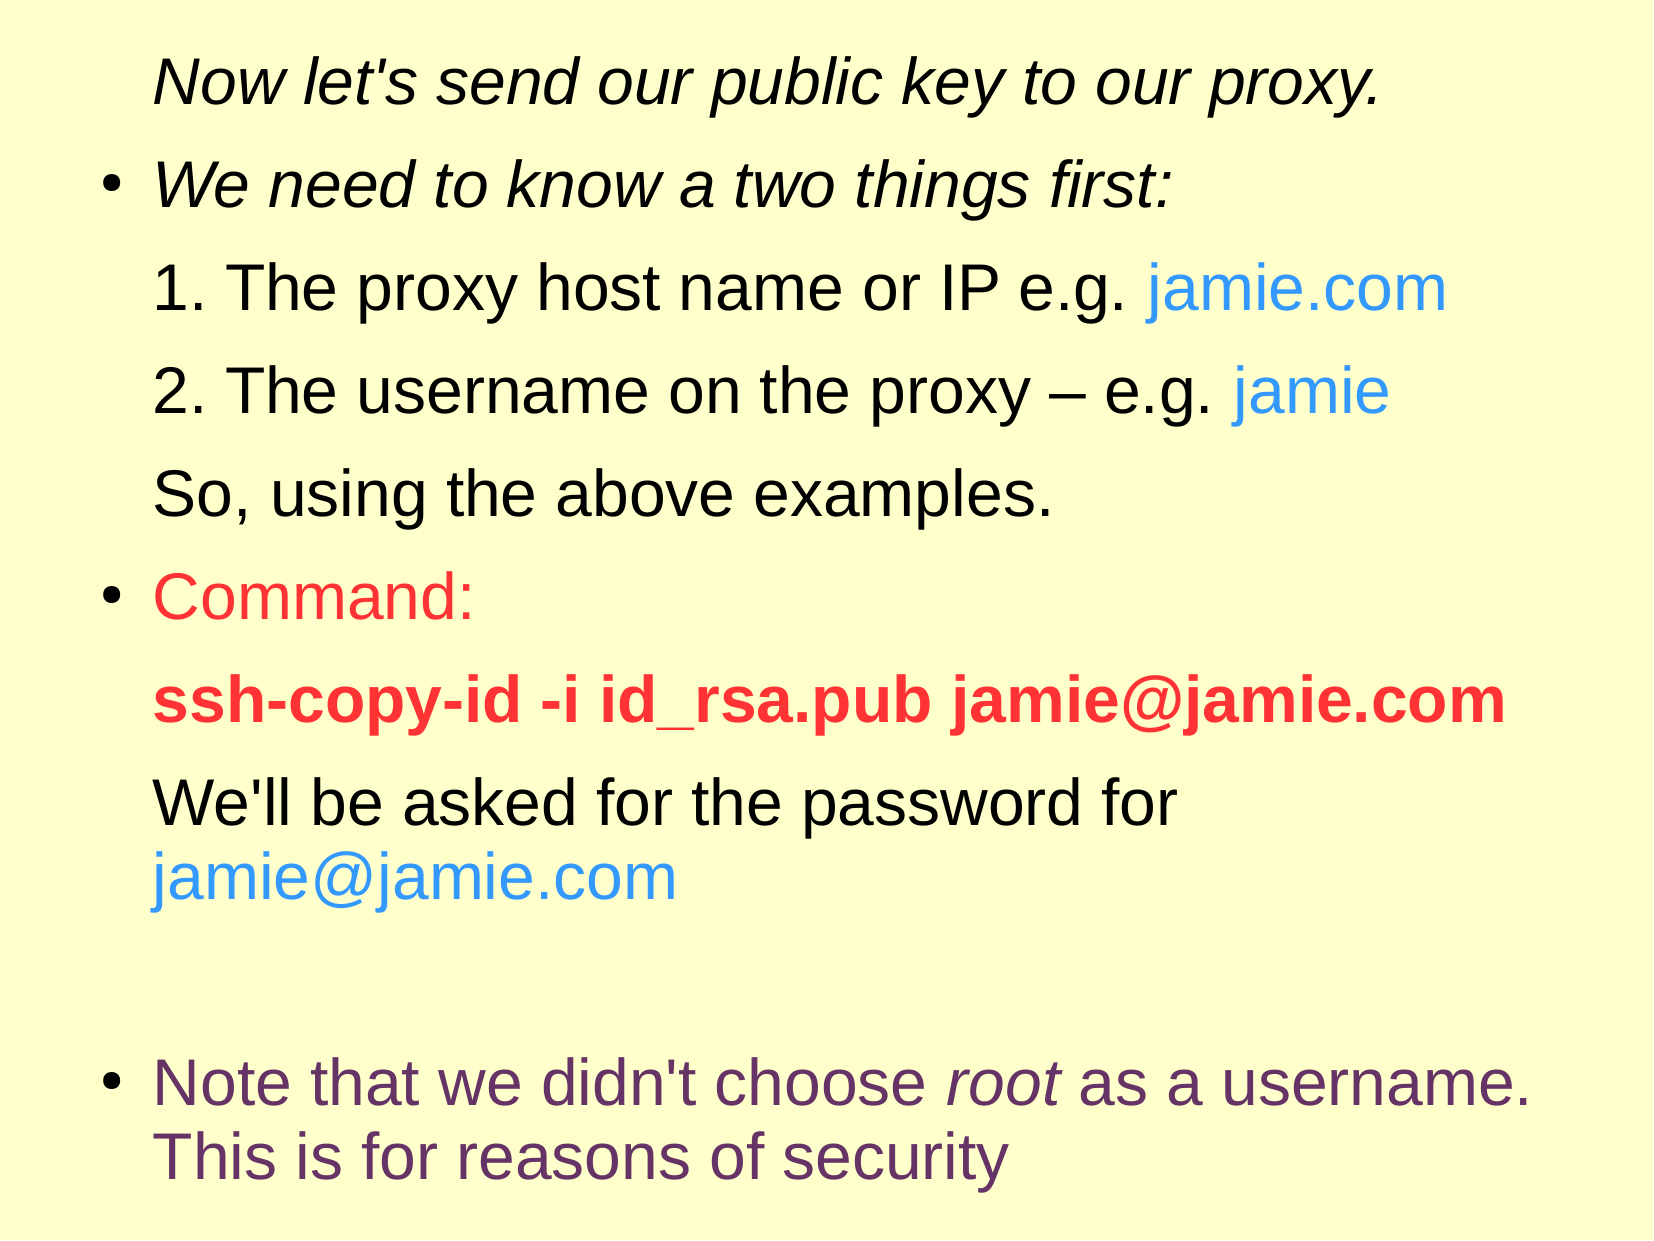

# Now let's send our public key to our proxy.
We need to know a two things first:
1. The proxy host name or IP e.g. jamie.com
2. The username on the proxy – e.g. jamie
So, using the above examples.
Command:
ssh-copy-id -i id_rsa.pub jamie@jamie.com
We'll be asked for the password for jamie@jamie.com
Note that we didn't choose root as a username. This is for reasons of security